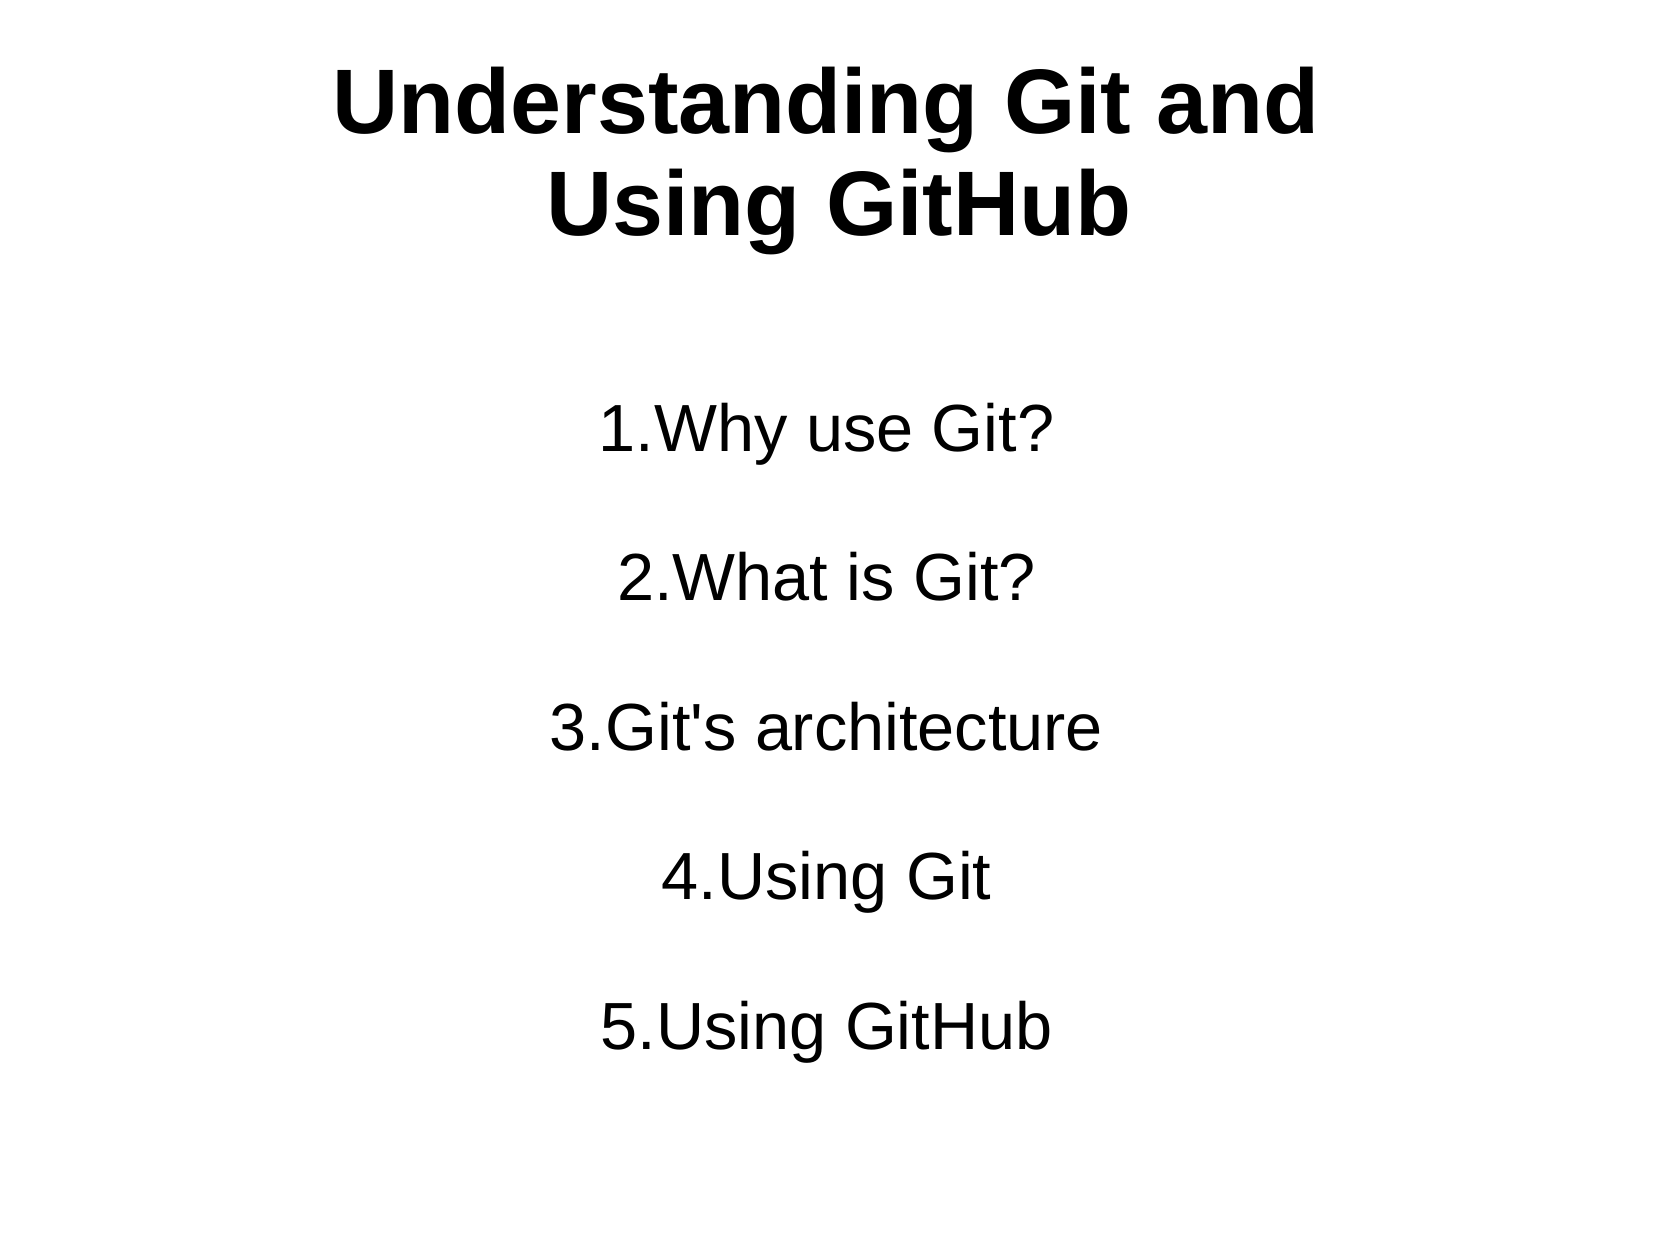

# Understanding Git and Using GitHub
Why use Git?
What is Git?
Git's architecture
Using Git
Using GitHub